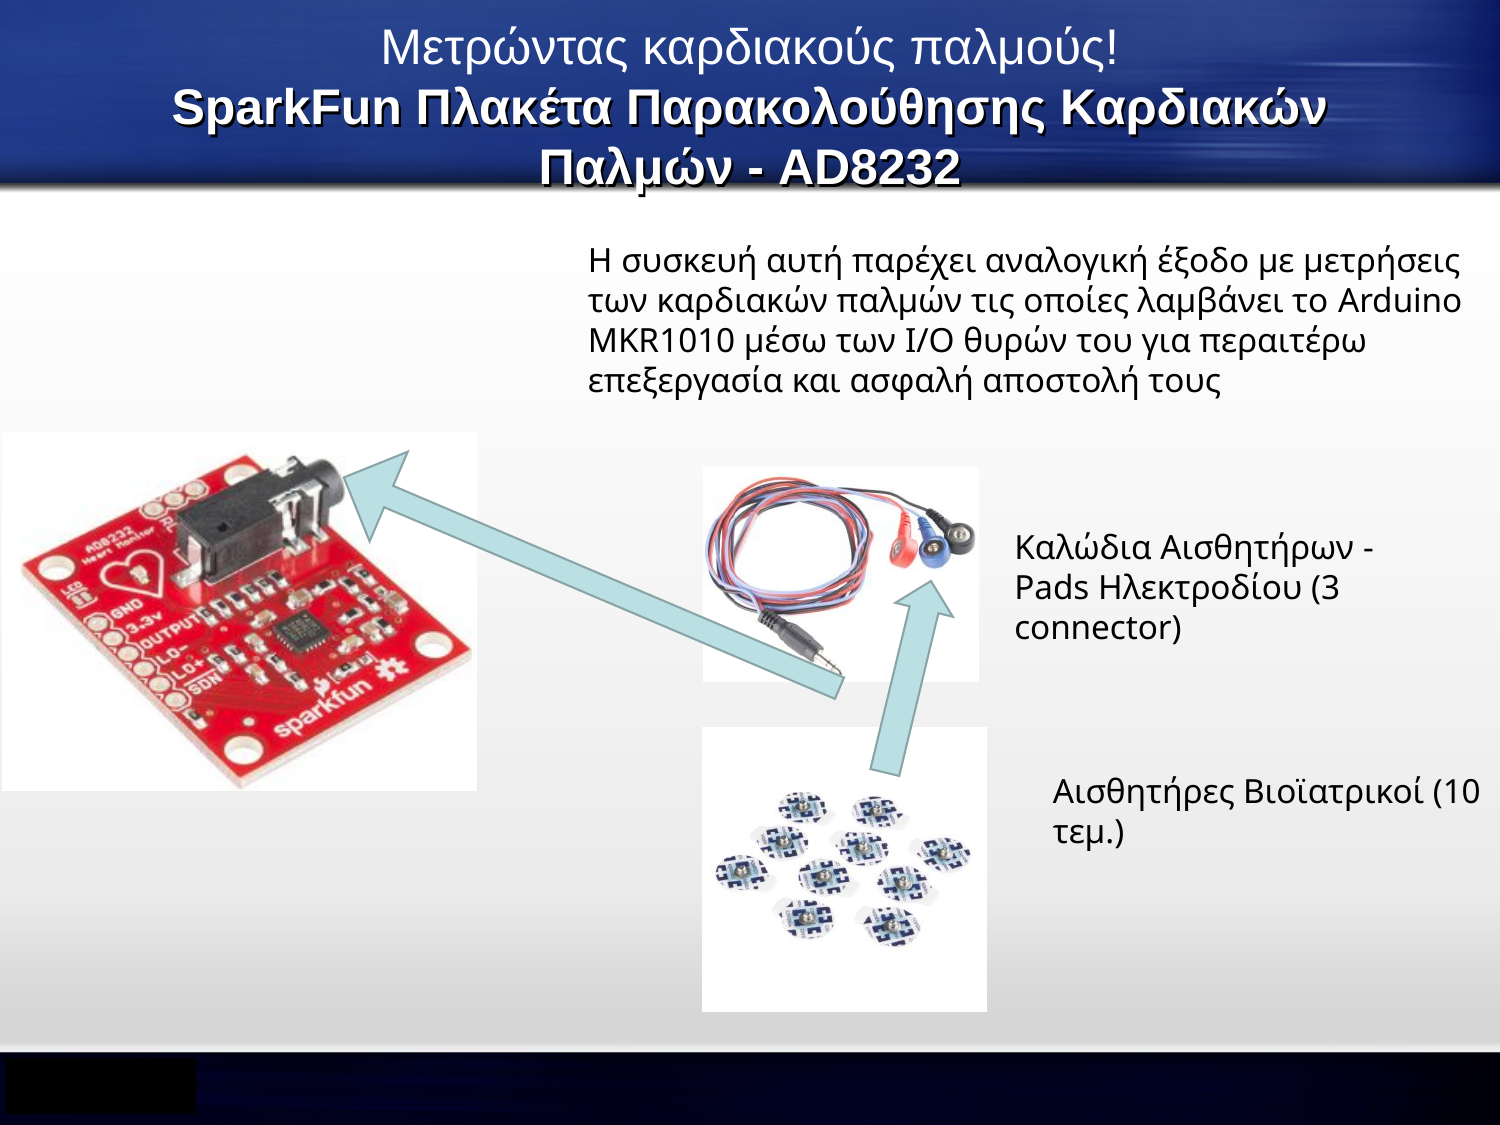

# Μετρώντας καρδιακούς παλμούς! SparkFun Πλακέτα Παρακολούθησης Καρδιακών Παλμών - AD8232
Η συσκευή αυτή παρέχει αναλογική έξοδο με μετρήσεις των καρδιακών παλμών τις οποίες λαμβάνει το Arduino MKR1010 μέσω των I/O θυρών του για περαιτέρω επεξεργασία και ασφαλή αποστολή τους
Καλώδια Αισθητήρων - Pads Ηλεκτροδίου (3 connector)
Αισθητήρες Βιοϊατρικοί (10 τεμ.)